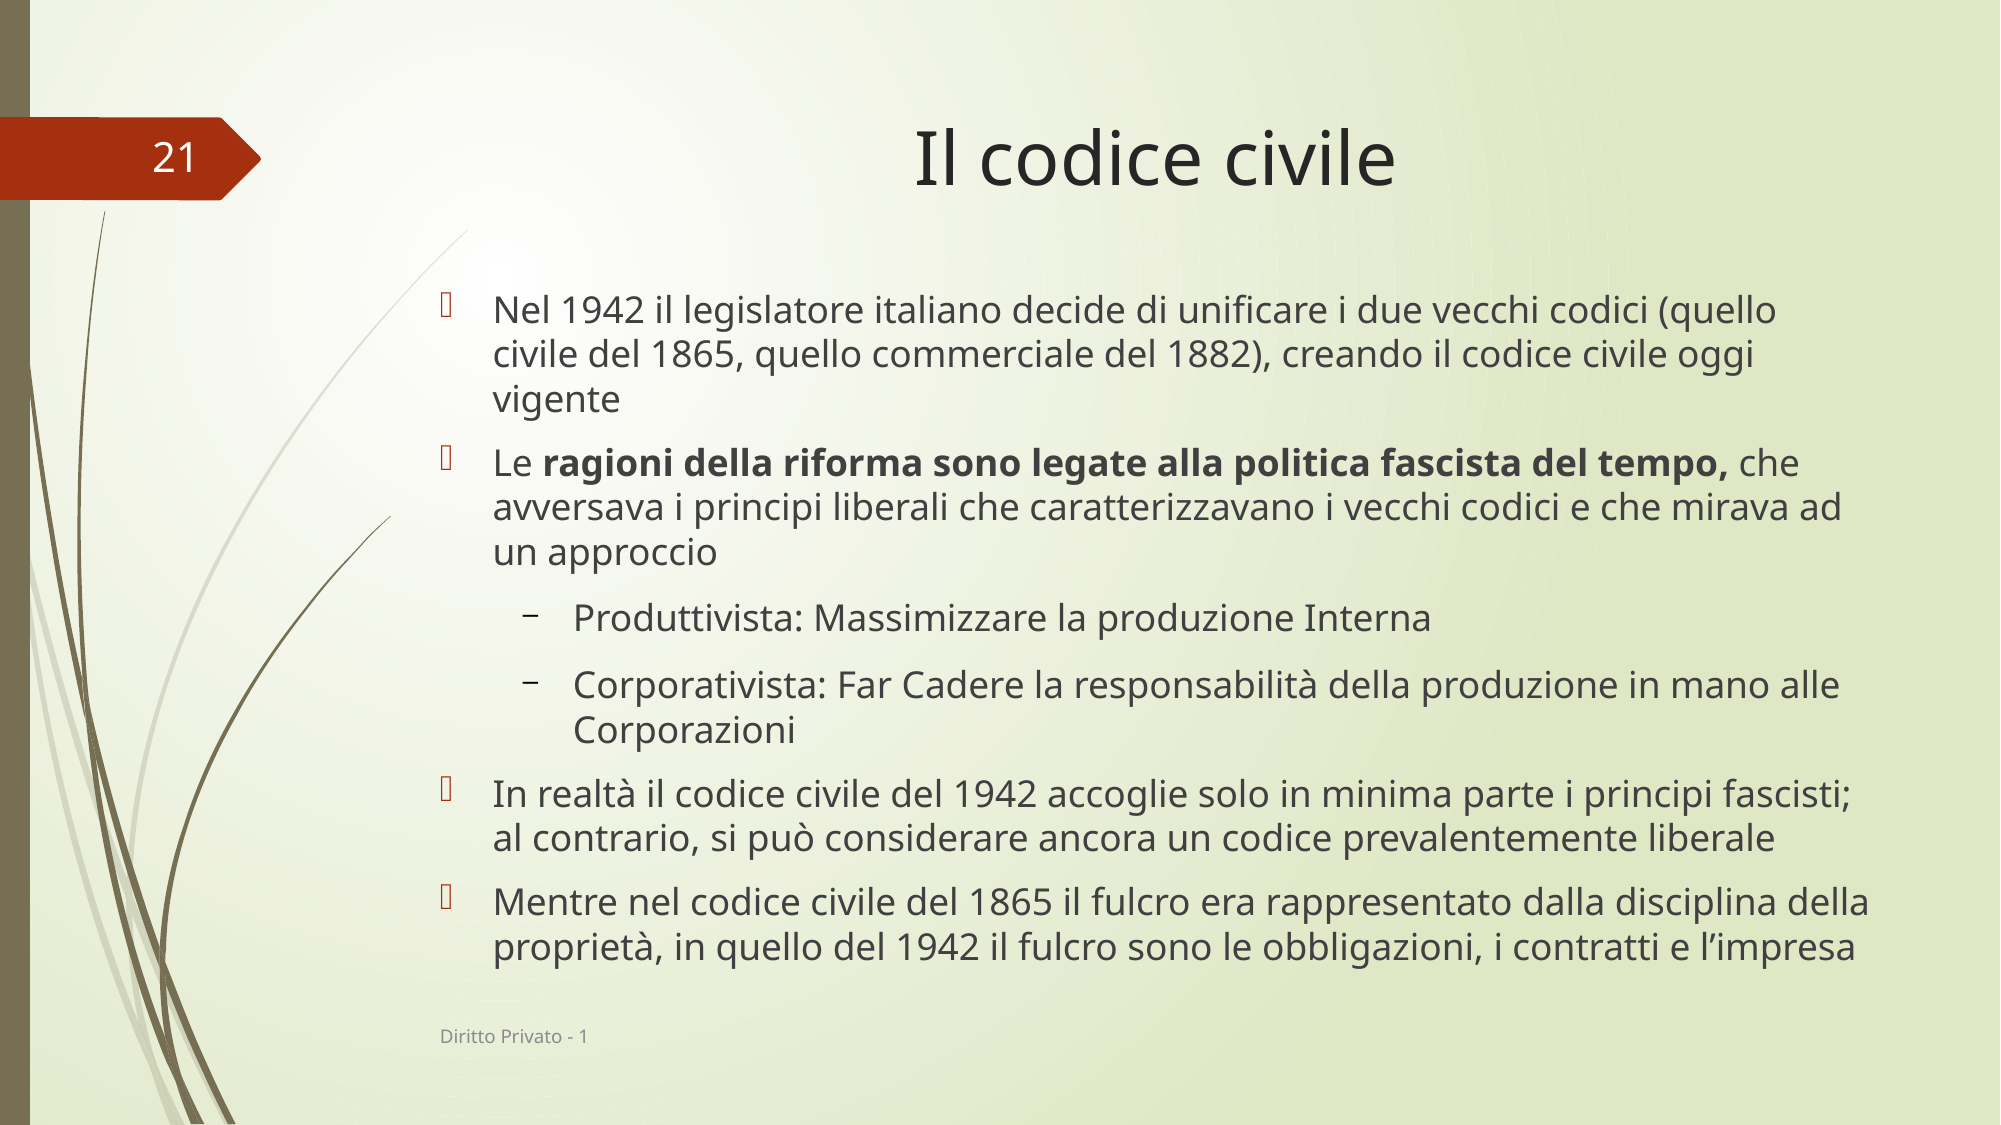

# Il codice civile
Nel 1942 il legislatore italiano decide di unificare i due vecchi codici (quello civile del 1865, quello commerciale del 1882), creando il codice civile oggi vigente
Le ragioni della riforma sono legate alla politica fascista del tempo, che avversava i principi liberali che caratterizzavano i vecchi codici e che mirava ad un approccio
Produttivista: Massimizzare la produzione Interna
Corporativista: Far Cadere la responsabilità della produzione in mano alle Corporazioni
In realtà il codice civile del 1942 accoglie solo in minima parte i principi fascisti; al contrario, si può considerare ancora un codice prevalentemente liberale
Mentre nel codice civile del 1865 il fulcro era rappresentato dalla disciplina della proprietà, in quello del 1942 il fulcro sono le obbligazioni, i contratti e l’impresa
Diritto Privato - 1